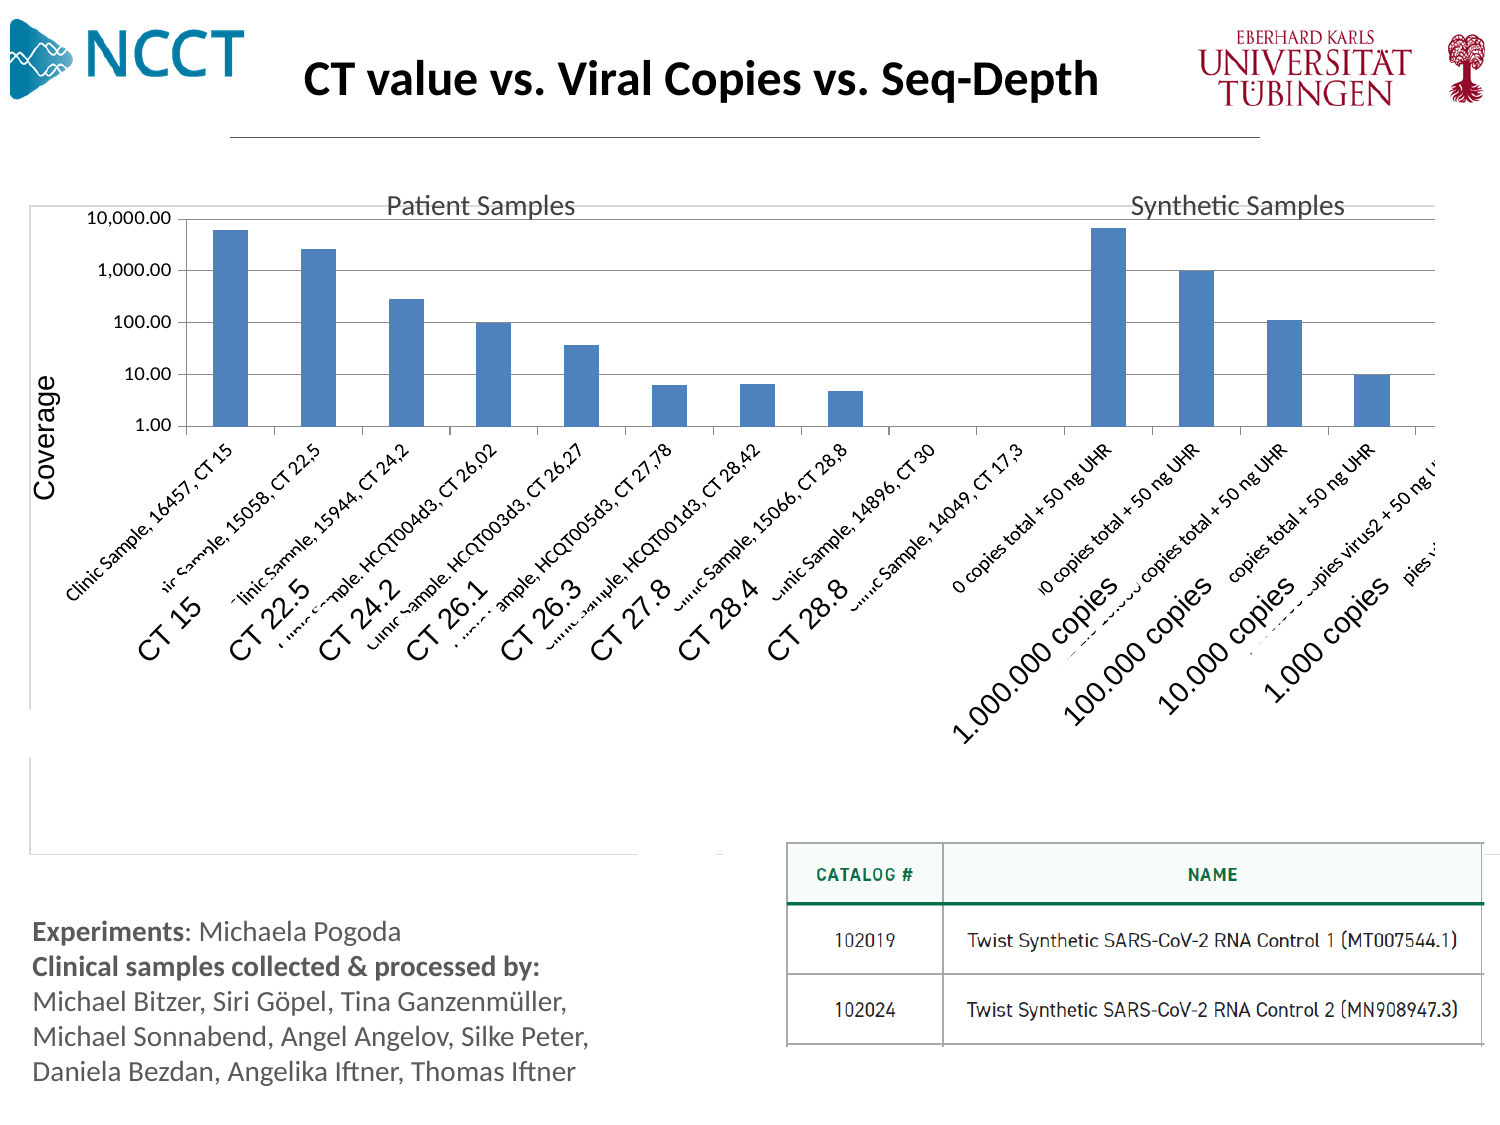

CT value vs. Viral Copies vs. Seq-Depth
Patient Samples
Synthetic Samples
### Chart
| Category | Target Region Read Depth |
|---|---|
| Clinic Sample, 16457, CT 15 | 6126.01 |
| Clinic Sample, 15058, CT 22,5 | 2600.09 |
| Clinic Sample, 15944, CT 24,2 | 288.5 |
| Clinic Sample, HCQT004d3, CT 26,02 | 99.93 |
| Clinic Sample, HCQT003d3, CT 26,27 | 36.79 |
| Clinic Sample, HCQT005d3, CT 27,78 | 6.46 |
| Clinic Sample, HCQT001d3, CT 28,42 | 6.59 |
| Clinic Sample, 15066, CT 28,8 | 4.85 |
| Clinic Sample, 14896, CT 30 | 0.3 |
| Clinic Sample, 14049, CT 17,3 | 0.03 |
| Covid-1 DIL-1, 1.000.000 copies total + 50 ng UHR | 6811.33 |
| Covid-1 DIL-1.2 100.000 copies total + 50 ng UHR | 984.47 |
| Covid-1 DIL-1.3 10.000 copies total + 50 ng UHR | 114.66 |
| Covid-1 DIL-1.4 1.000 copies total + 50 ng UHR | 9.93 |
| Mix Covid-1/2 10% (900.000 copies virus1, 100.000 copies virus2 + 50 ng UHR) | 6987.17 |
| Mix Covid-1/2 1% (990.000 copies virus1, 10.000 copies virus2 + 50 ng UHR) | 5742.53 |
Coverage
CT 15
CT 22.5
CT 24.2
CT 26.1
CT 26.3
CT 27.8
CT 28.4
CT 28.8
1.000.000 copies
100.000 copies
10.000 copies
1.000 copies
Experiments: Michaela Pogoda
Clinical samples collected & processed by:
Michael Bitzer, Siri Göpel, Tina Ganzenmüller,
Michael Sonnabend, Angel Angelov, Silke Peter, Daniela Bezdan, Angelika Iftner, Thomas Iftner